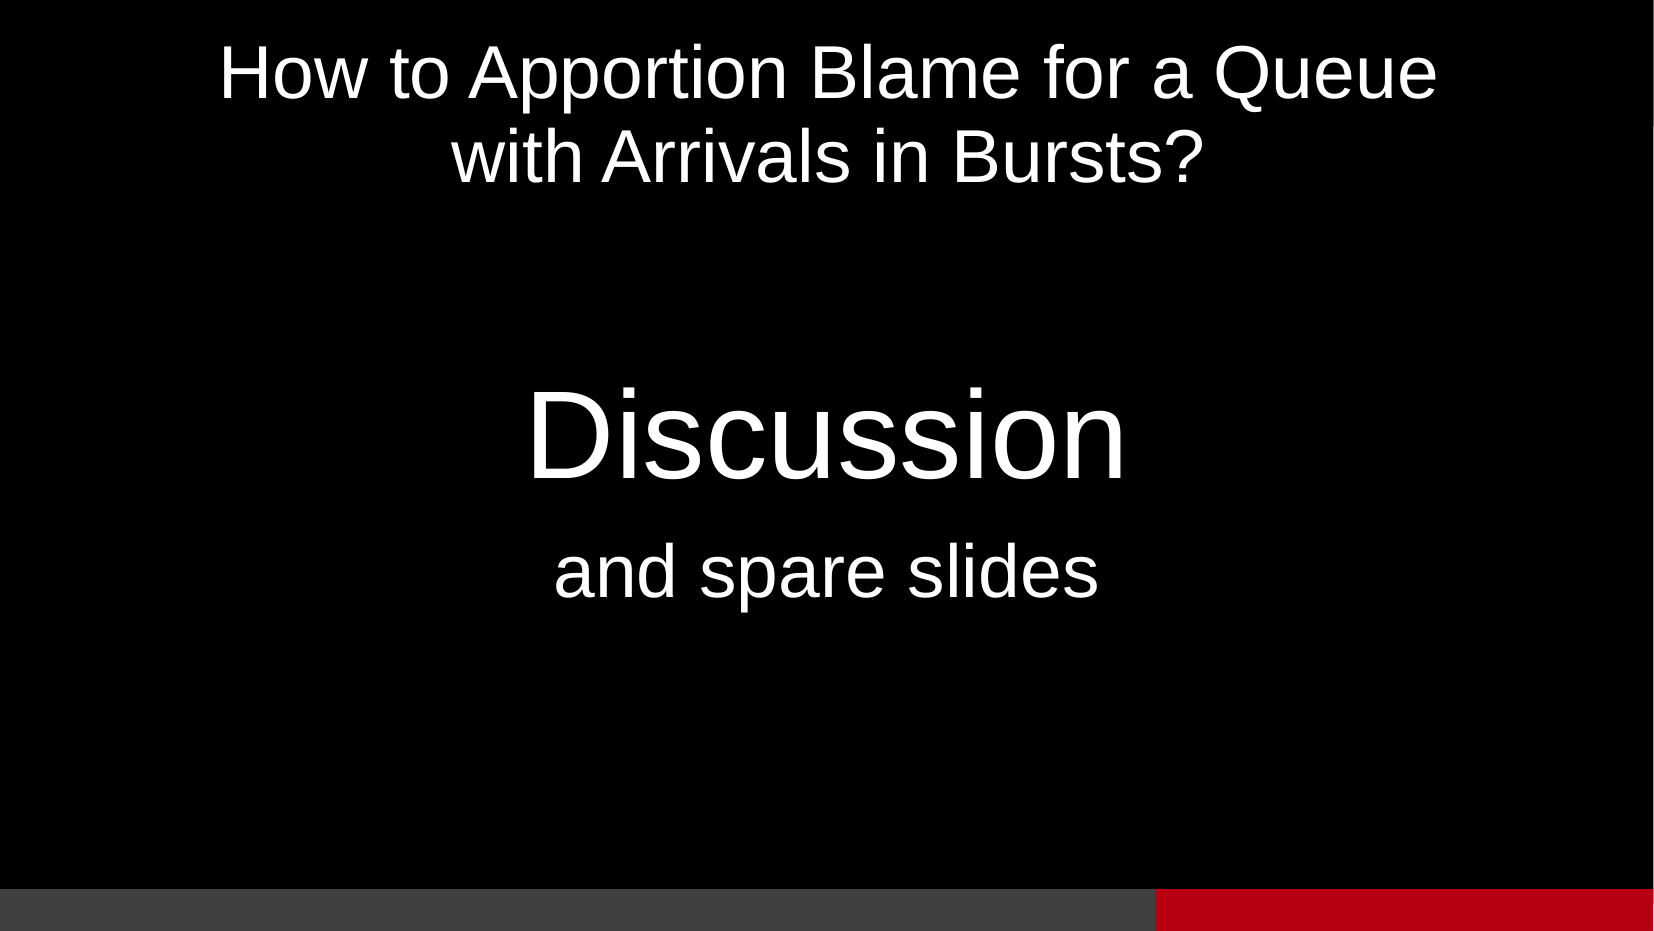

# How to Apportion Blame for a Queue with Arrivals in Bursts?
Discussion
and spare slides